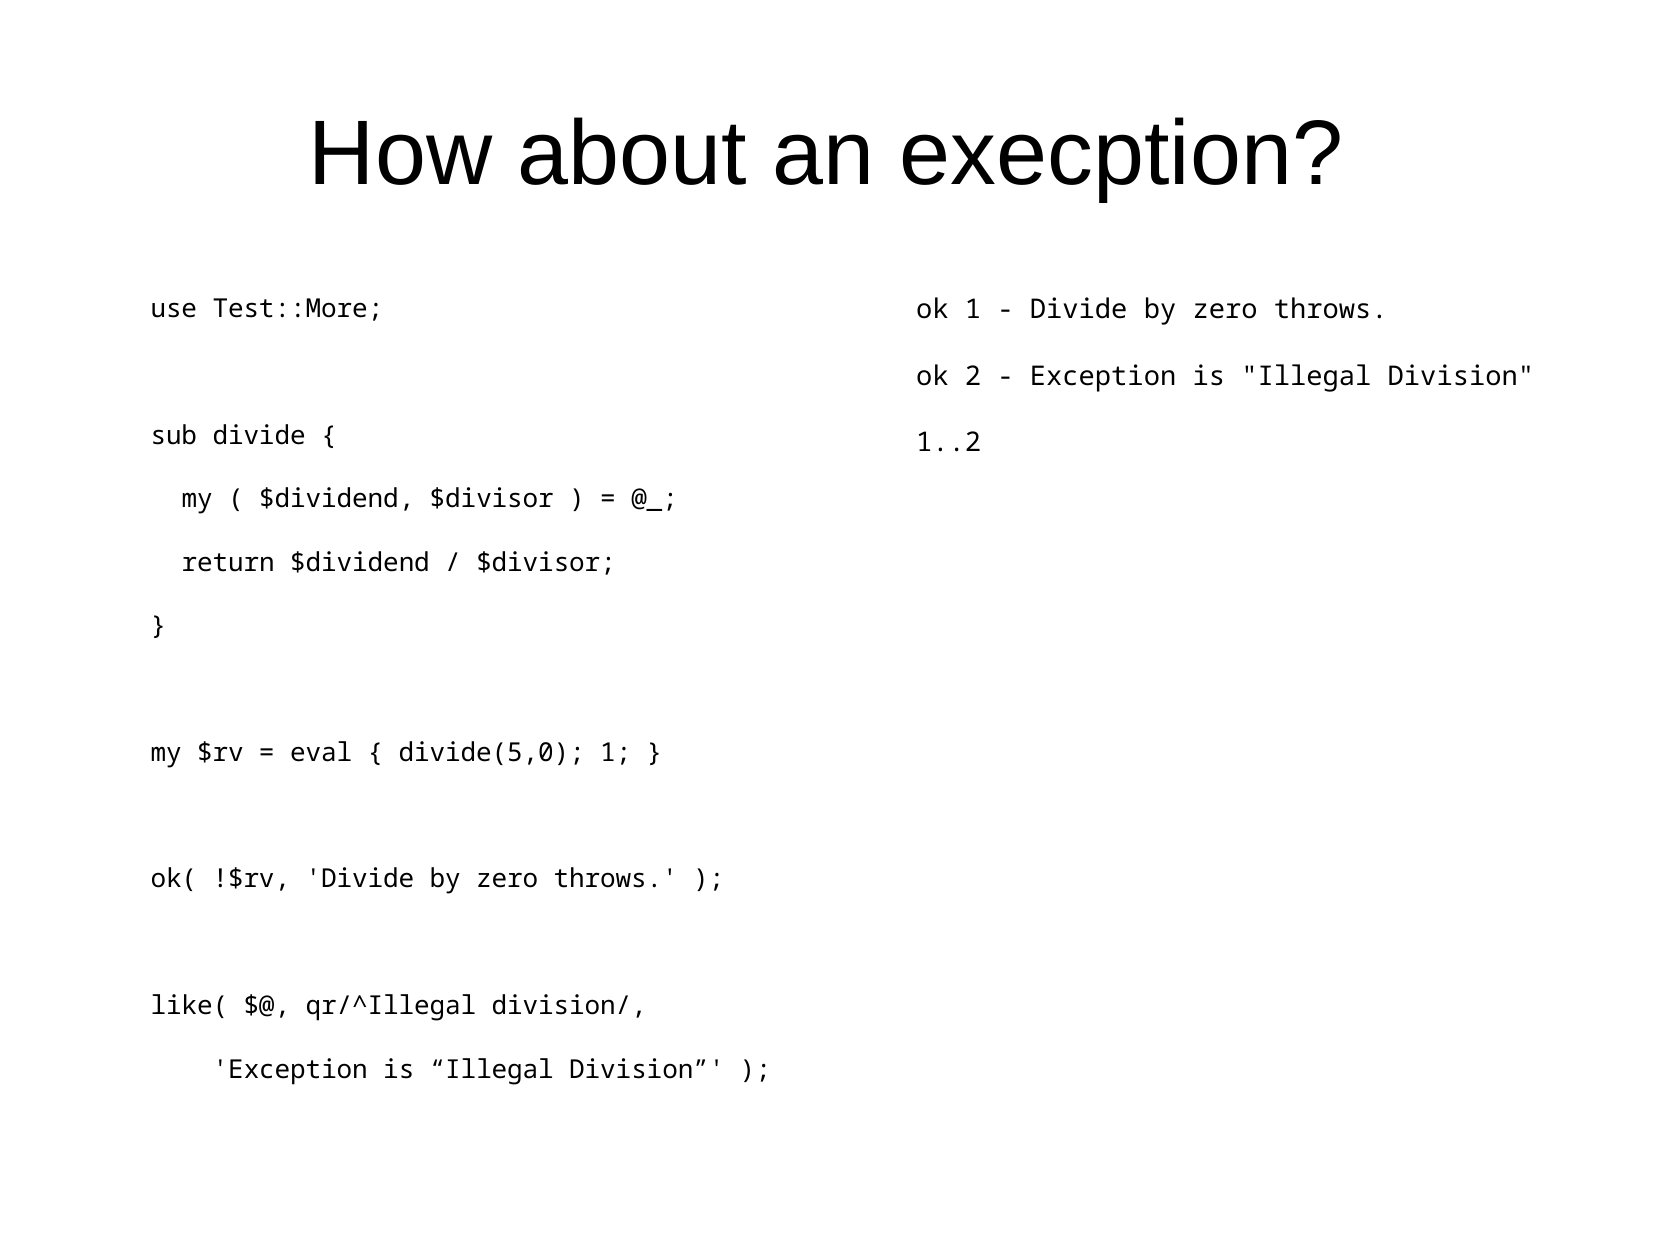

# How about an execption?
use Test::More;
sub divide {
 my ( $dividend, $divisor ) = @_;
 return $dividend / $divisor;
}
my $rv = eval { divide(5,0); 1; }
ok( !$rv, 'Divide by zero throws.' );
like( $@, qr/^Illegal division/,
 'Exception is “Illegal Division”' );
ok 1 - Divide by zero throws.
ok 2 - Exception is "Illegal Division"
1..2